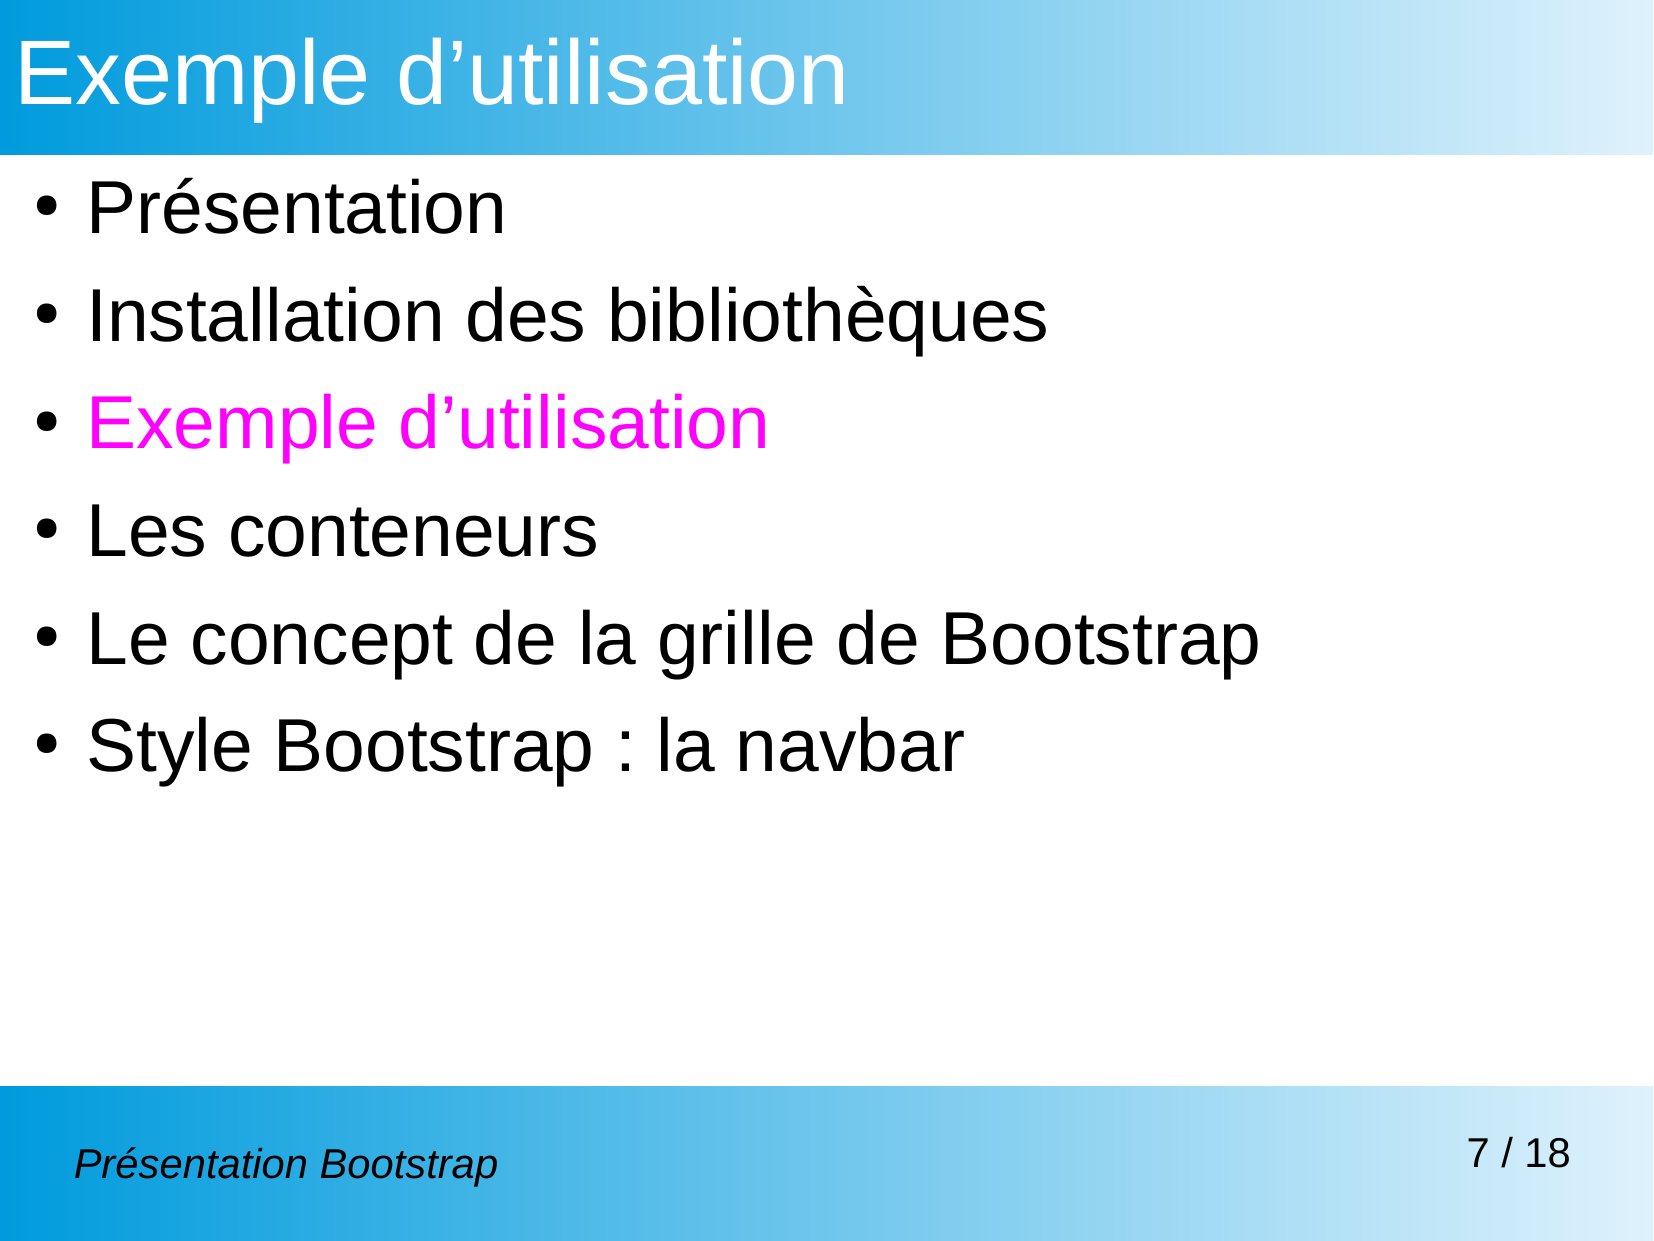

# Exemple d’utilisation
Présentation
Installation des bibliothèques
Exemple d’utilisation
Les conteneurs
Le concept de la grille de Bootstrap
Style Bootstrap : la navbar